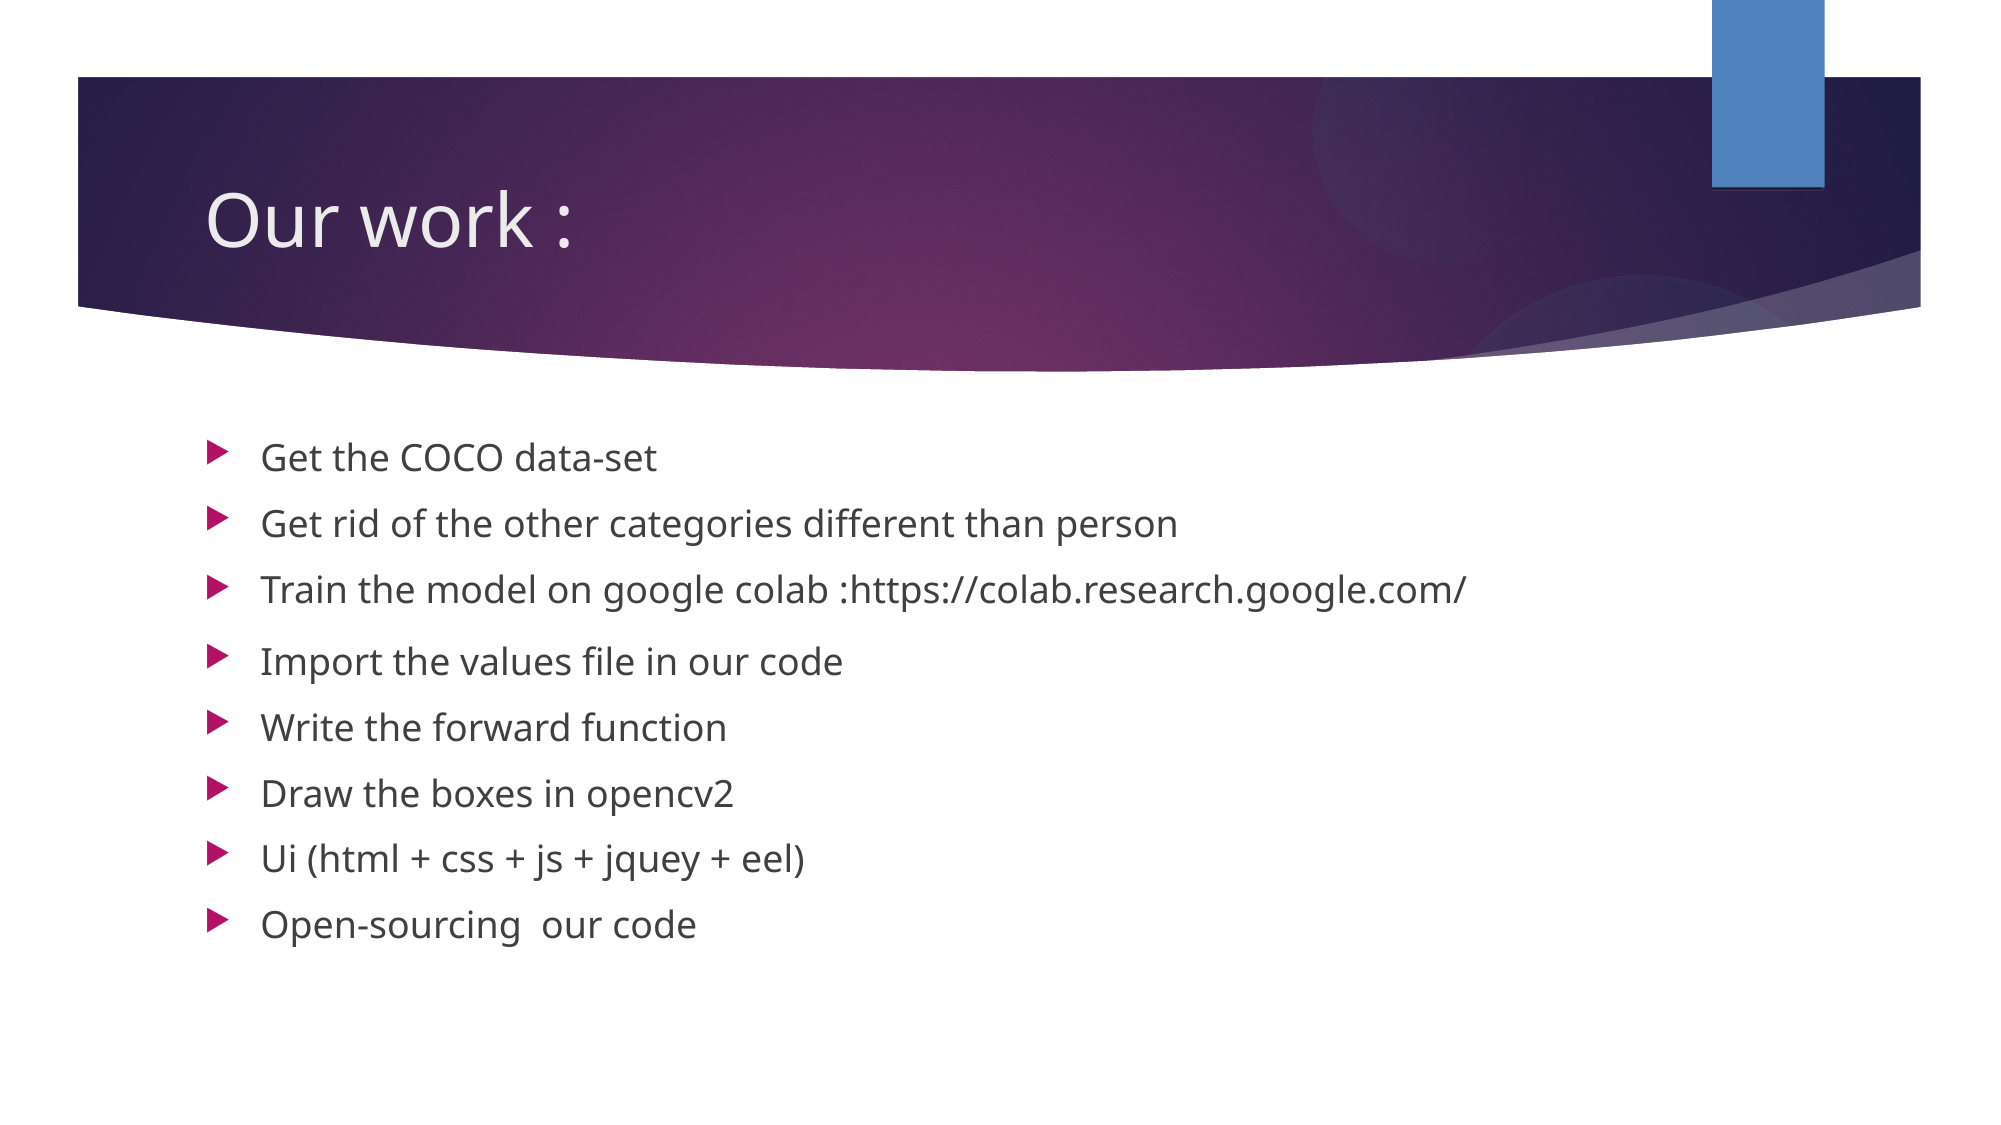

Our work :
Get the COCO data-set
Get rid of the other categories different than person
Train the model on google colab :https://colab.research.google.com/
Import the values file in our code
Write the forward function
Draw the boxes in opencv2
Ui (html + css + js + jquey + eel)
Open-sourcing our code